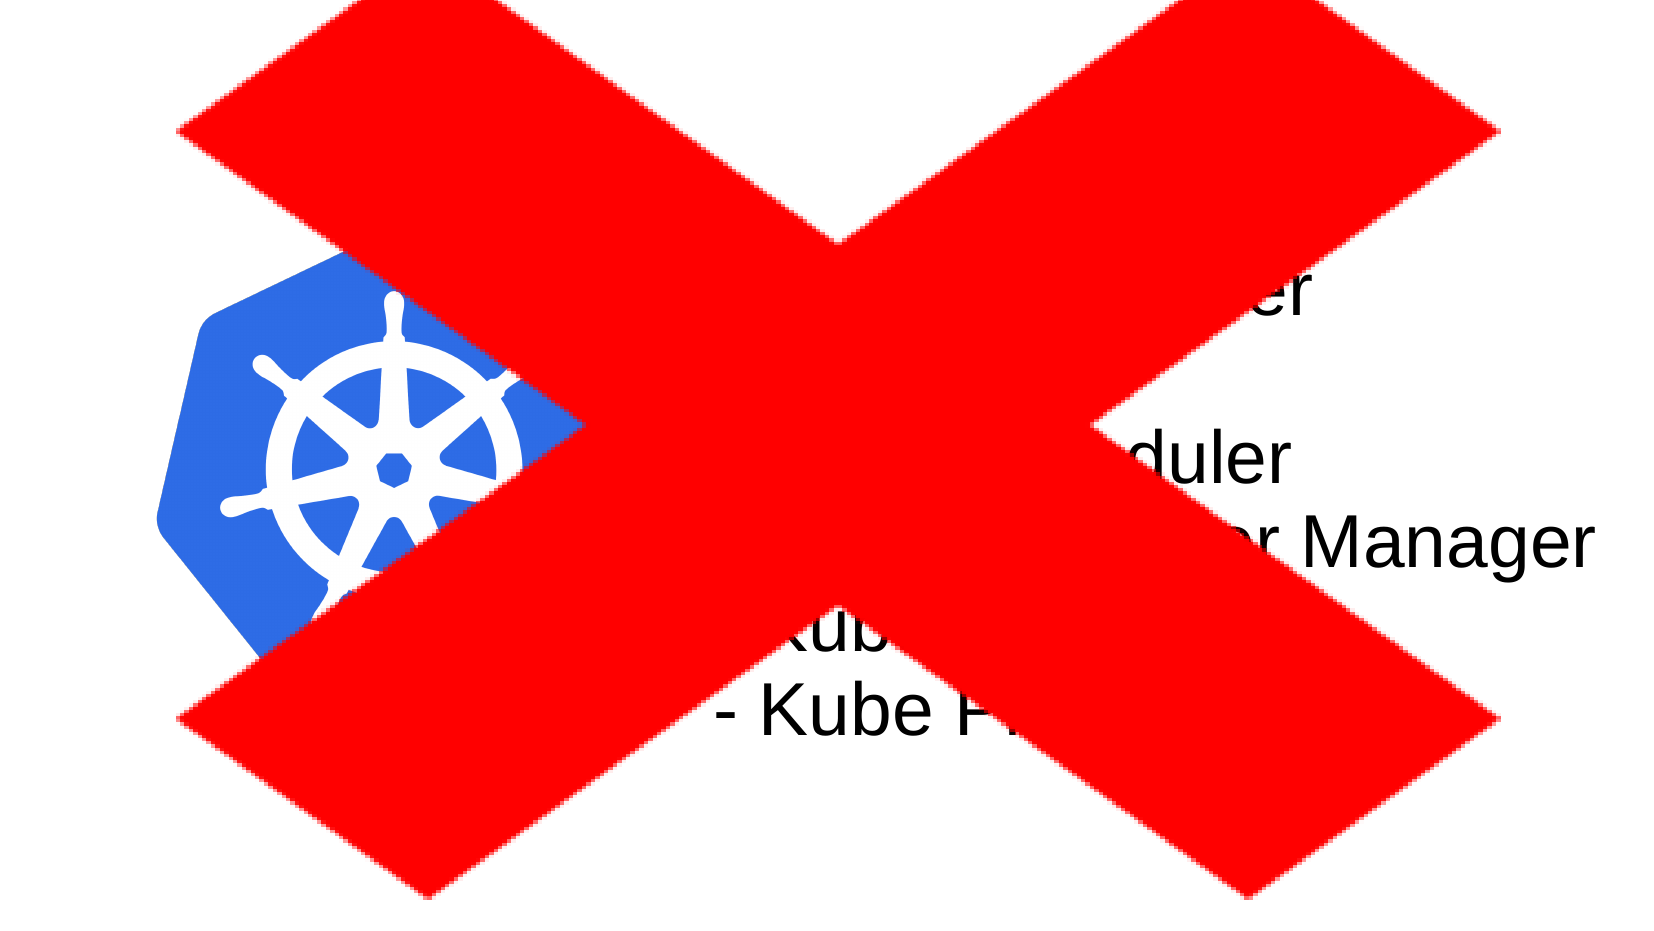

- Kube API Server
- ETCD
- Kube Scheduler
- Kube Controller Manager
- Kubelet
- Kube Proxy